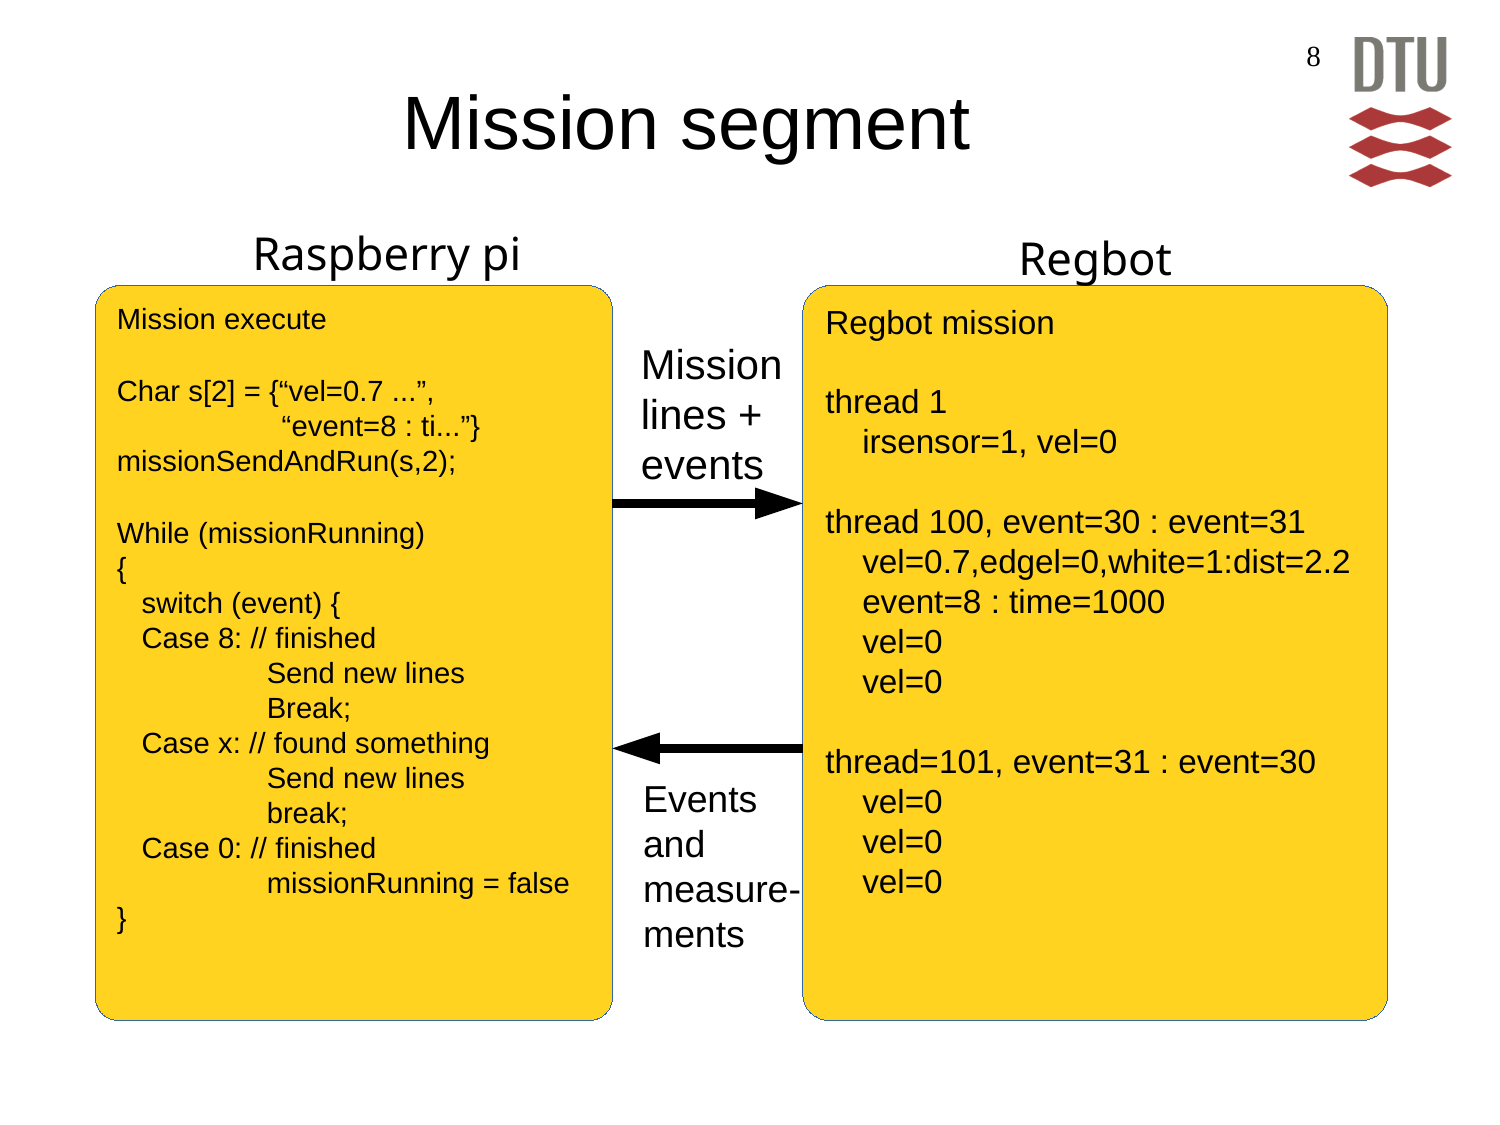

# Mission segment
Raspberry pi
Regbot
Mission execute
Char s[2] = {“vel=0.7 ...”,
 “event=8 : ti...”}
missionSendAndRun(s,2);
While (missionRunning)
{
 switch (event) {
 Case 8: // finished
	Send new lines
	Break;
 Case x: // found something
	Send new lines
	break;
 Case 0: // finished
	missionRunning = false
}
Regbot mission
thread 1
 irsensor=1, vel=0
thread 100, event=30 : event=31
 vel=0.7,edgel=0,white=1:dist=2.2
 event=8 : time=1000
 vel=0
 vel=0
thread=101, event=31 : event=30
 vel=0
 vel=0
 vel=0
Mission
lines +
events
Events
and
measure-
ments